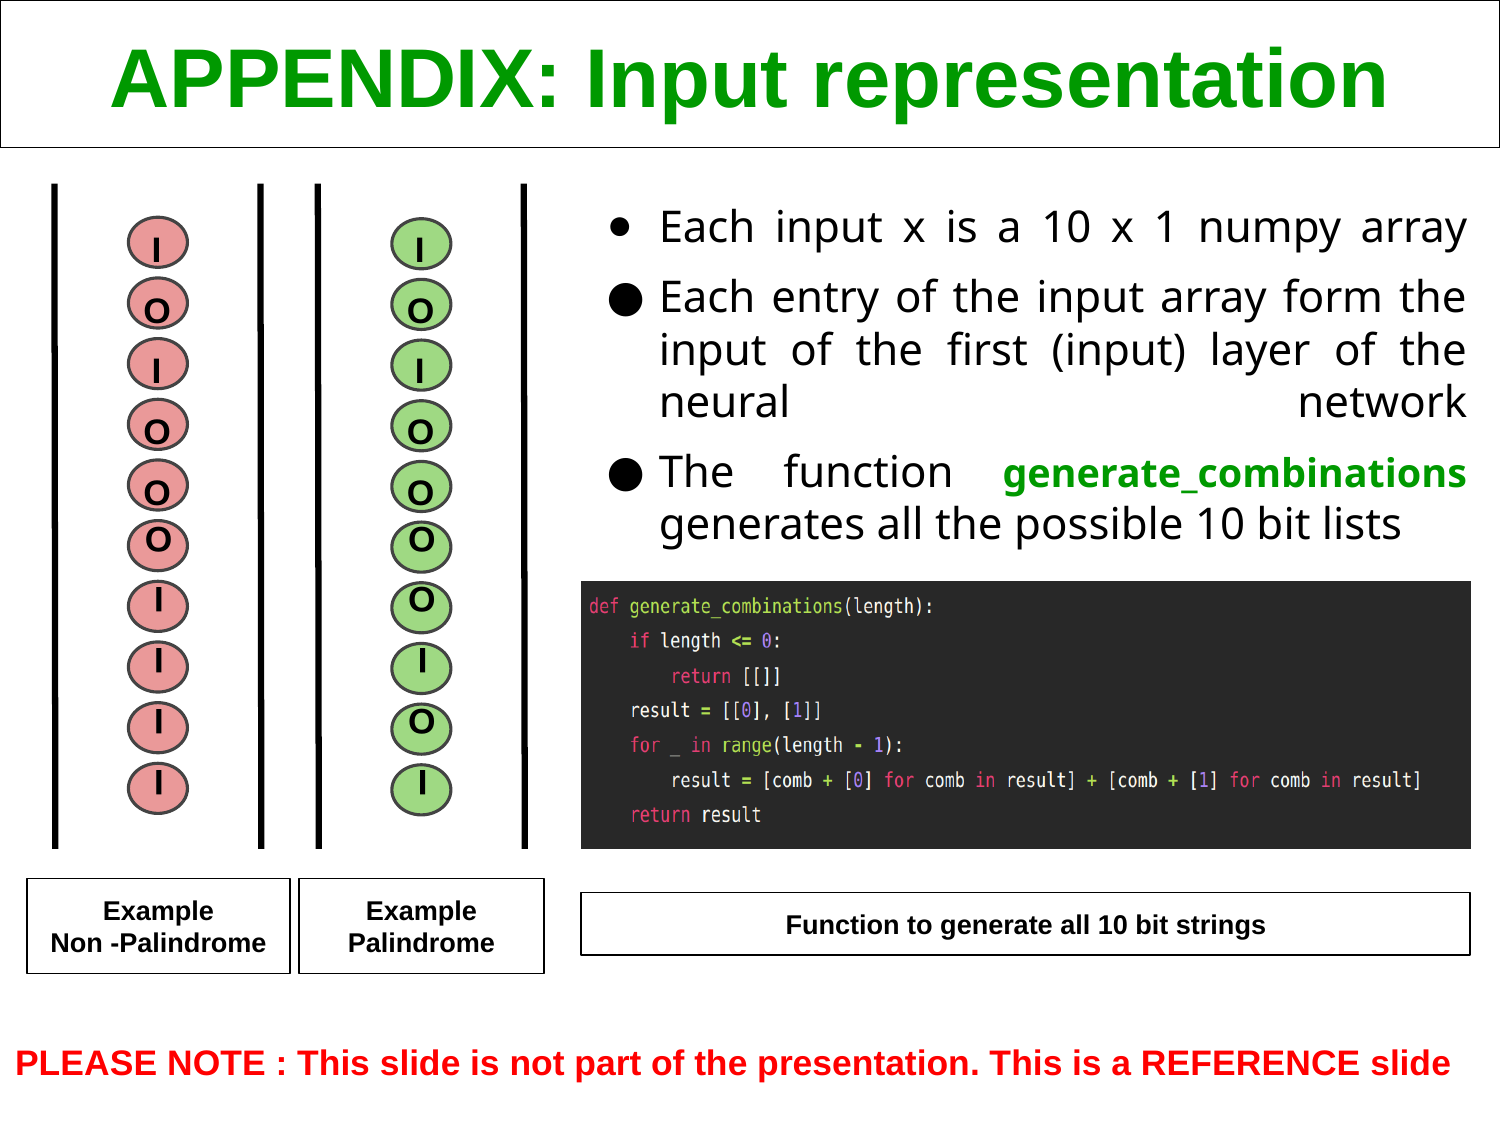

# APPENDIX: Input representation
I
O
I
O
O
O
I
I
I
I
I
O
I
O
O
O
O
I
O
I
Each input x is a 10 x 1 numpy array
Each entry of the input array form the input of the first (input) layer of the neural network
The function generate_combinations generates all the possible 10 bit lists
Example
Non -Palindrome
Example
Palindrome
Function to generate all 10 bit strings
PLEASE NOTE : This slide is not part of the presentation. This is a REFERENCE slide